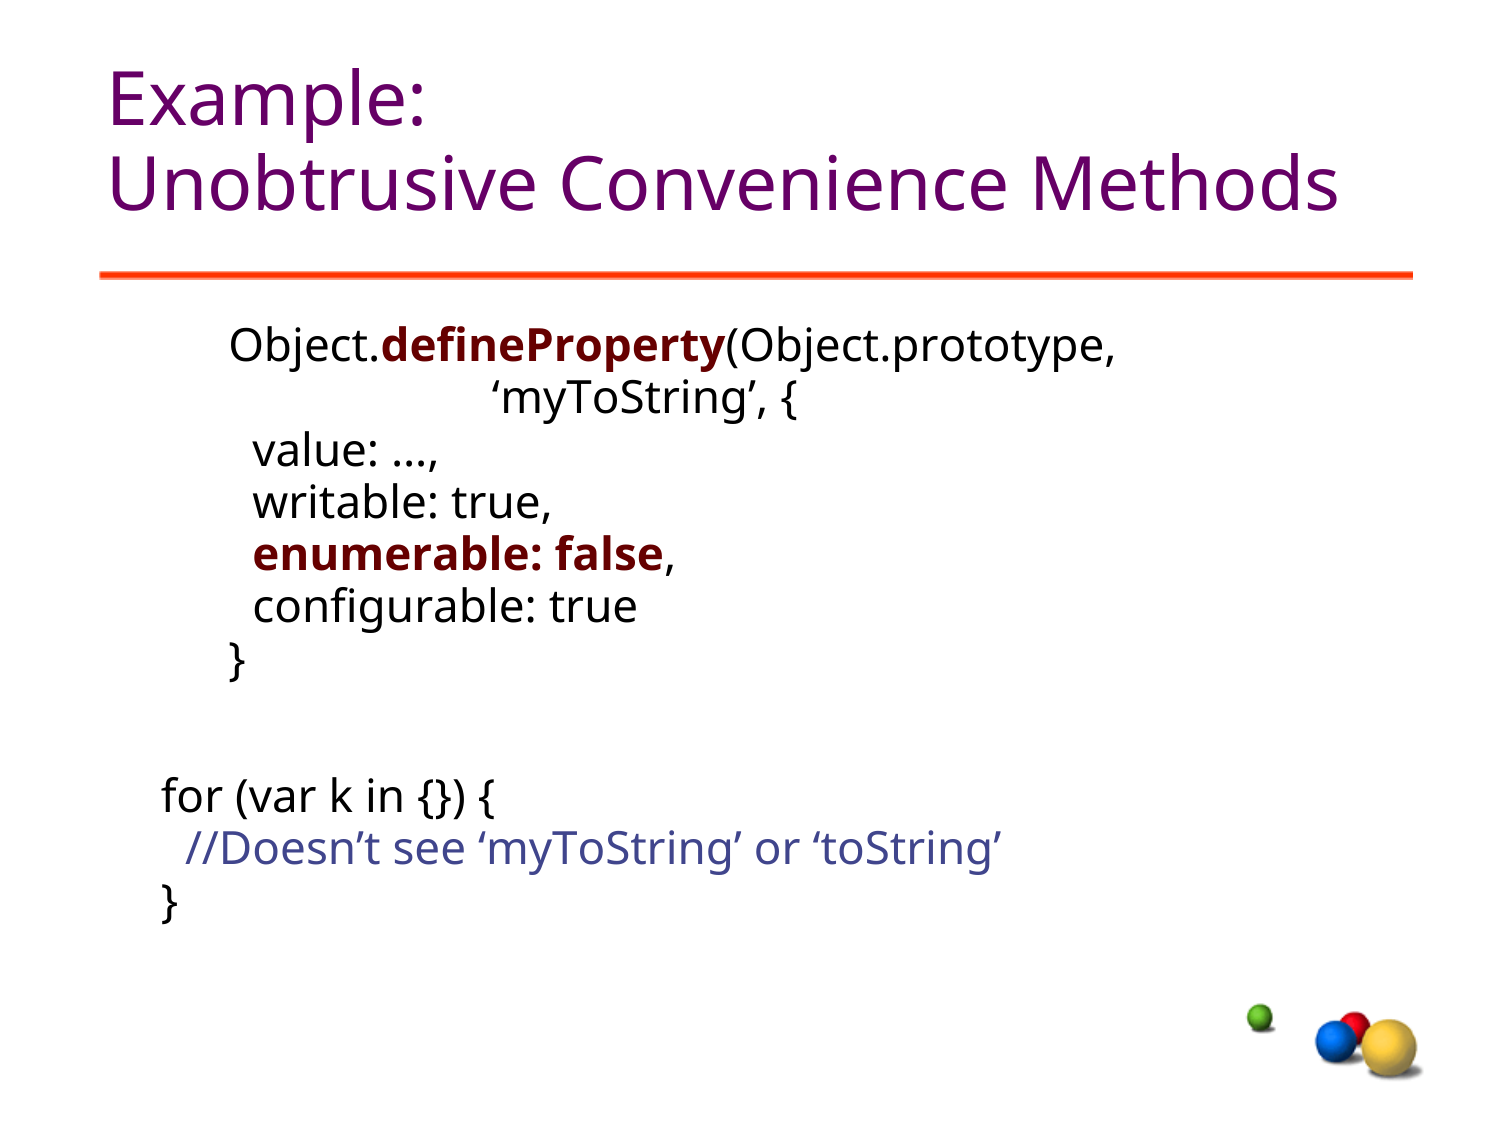

# Example: Unobtrusive Convenience Methods
Object.defineProperty(Object.prototype,
 ‘myToString’, {
 value: …,
 writable: true,
 enumerable: false,
 configurable: true
}
for (var k in {}) {
 //Doesn’t see ‘myToString’ or ‘toString’
}